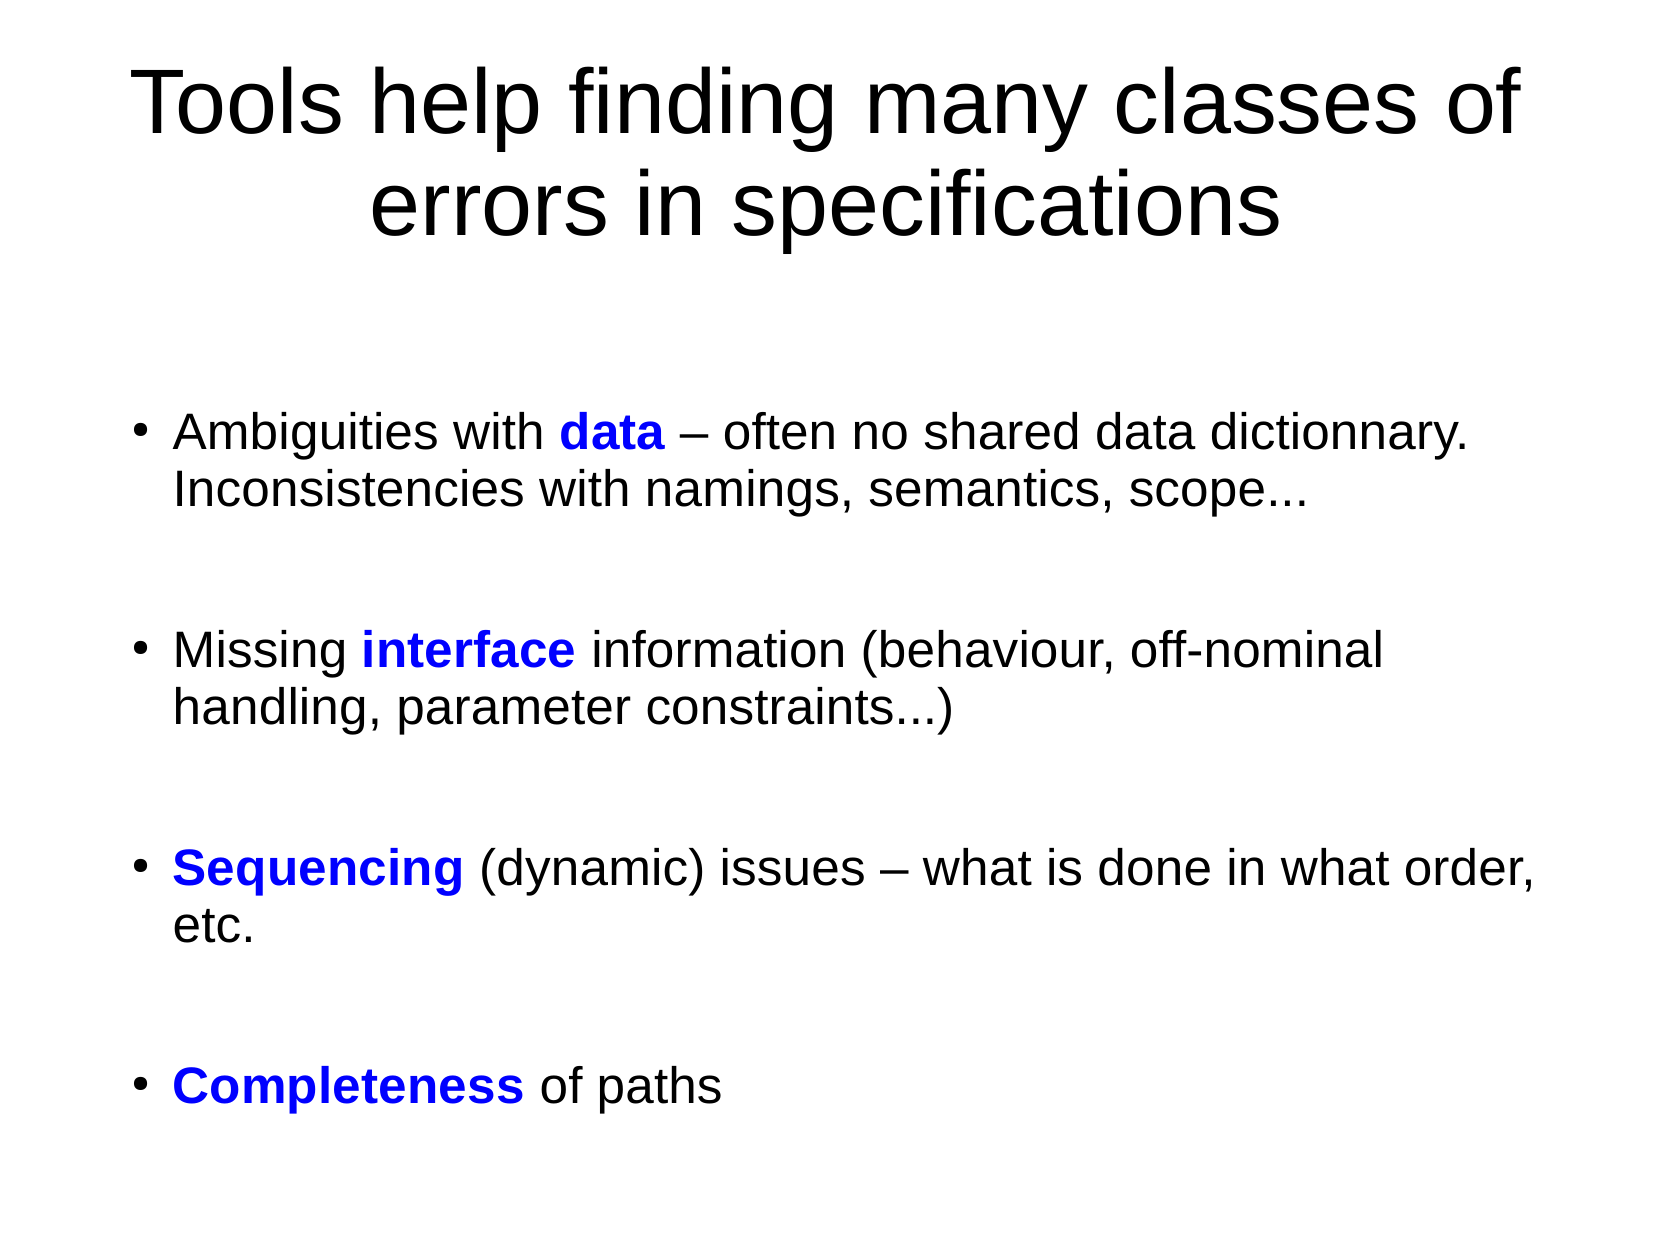

# Tools help finding many classes of errors in specifications
Ambiguities with data – often no shared data dictionnary. Inconsistencies with namings, semantics, scope...
Missing interface information (behaviour, off-nominal handling, parameter constraints...)
Sequencing (dynamic) issues – what is done in what order, etc.
Completeness of paths